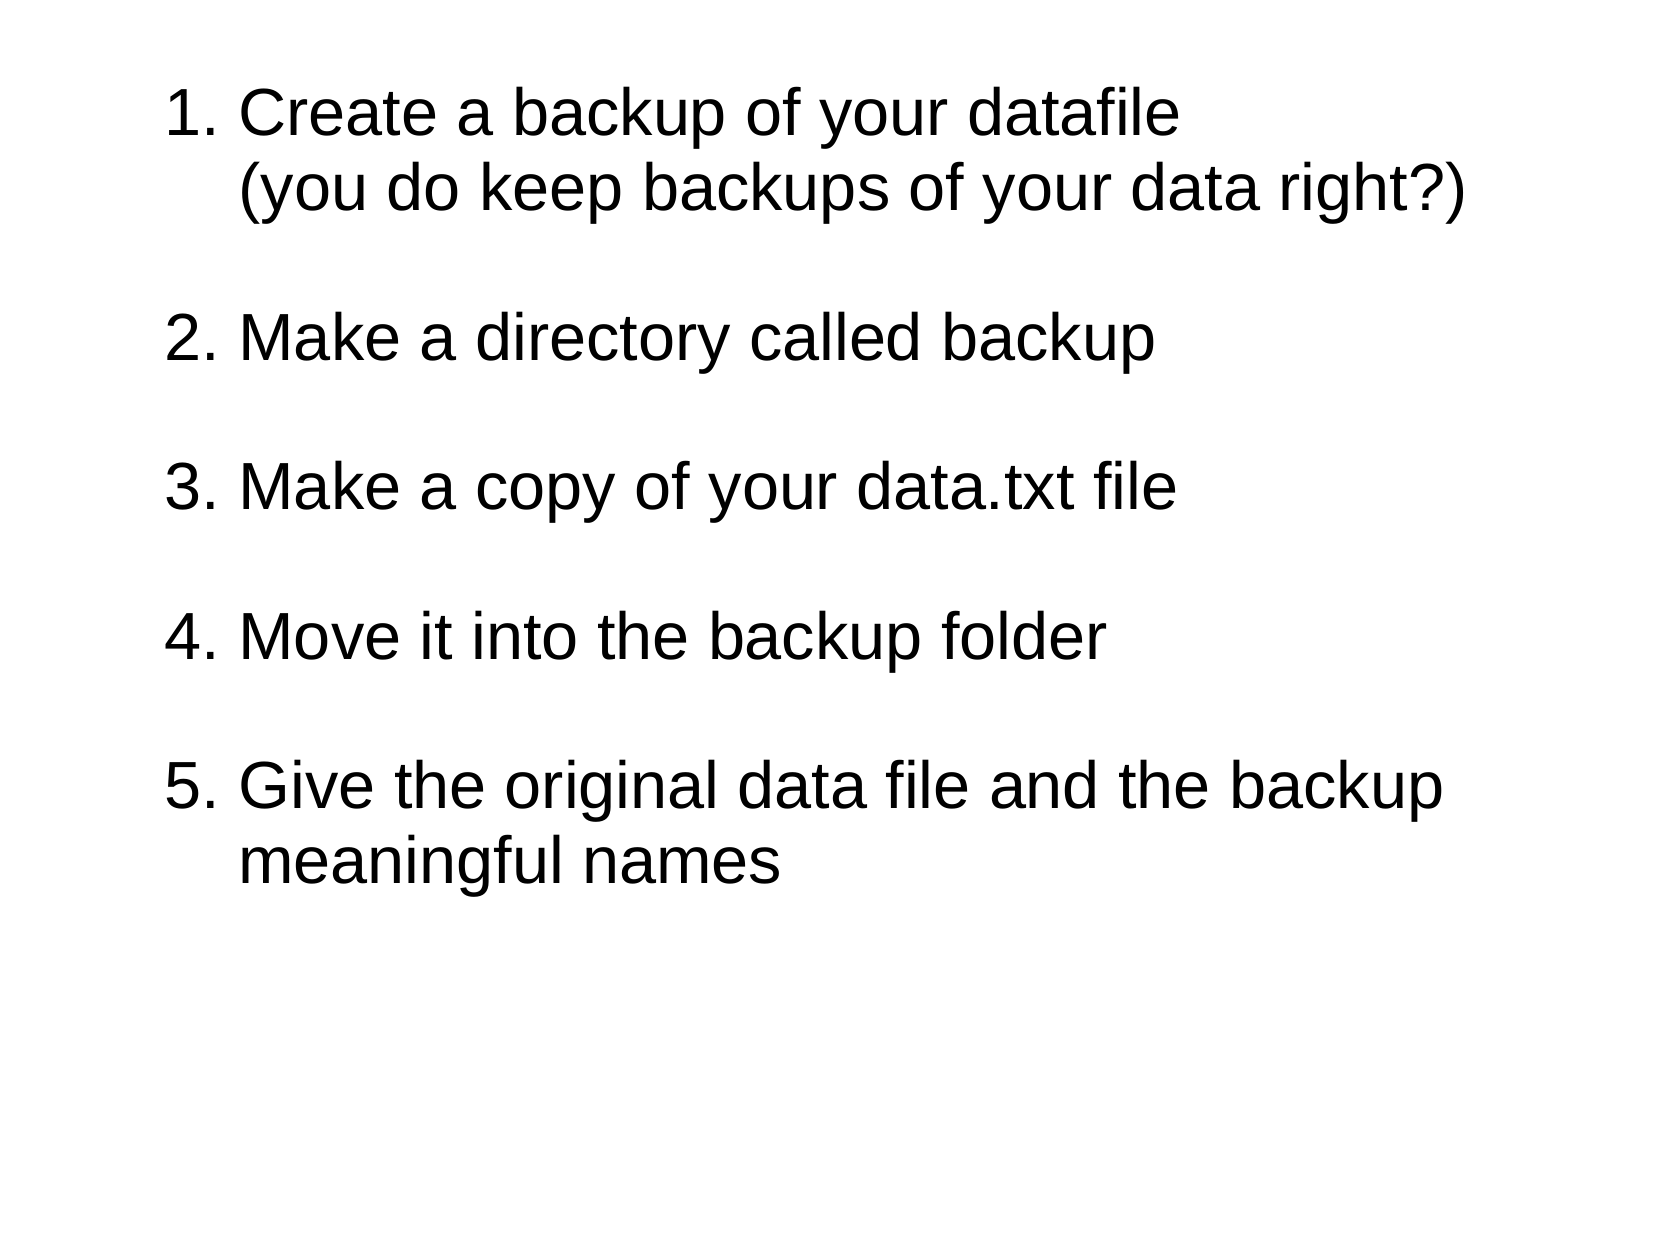

1. Create a backup of your datafile
 (you do keep backups of your data right?)
2. Make a directory called backup
3. Make a copy of your data.txt file
4. Move it into the backup folder
5. Give the original data file and the backup meaningful names